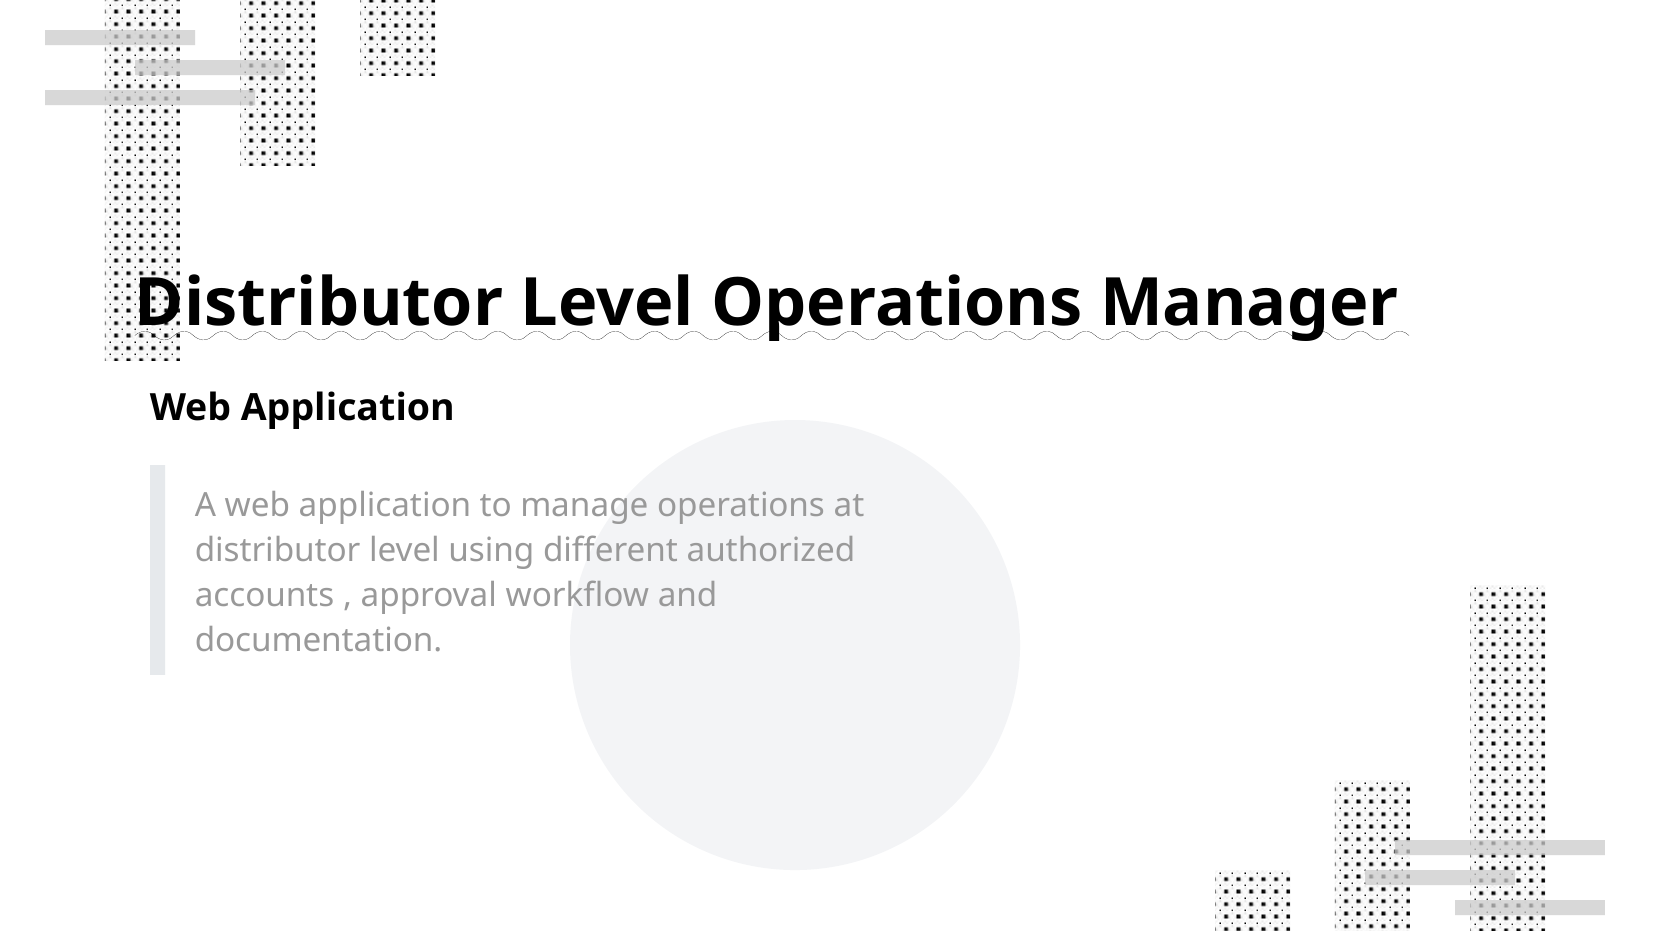

Distributor Level Operations Manager
Web Application
A web application to manage operations at
distributor level using different authorized
accounts , approval workflow and
documentation.